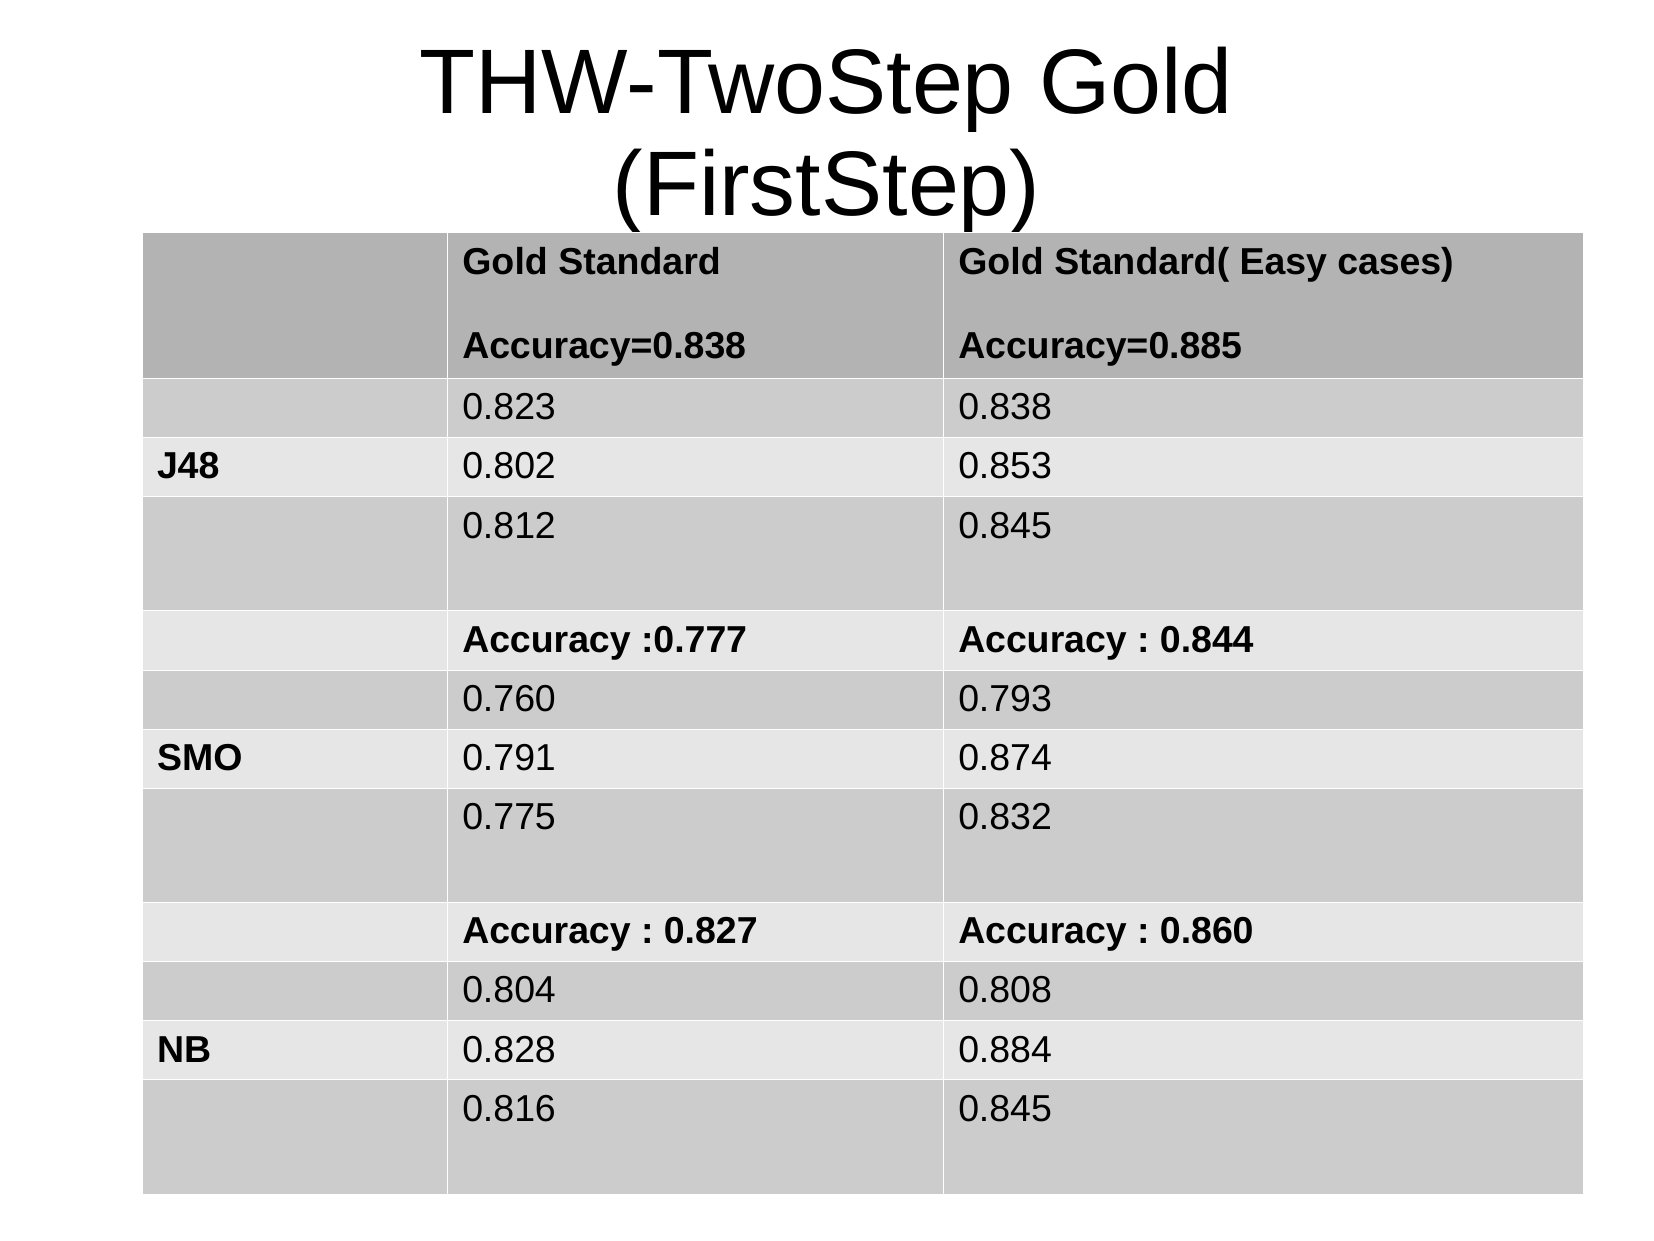

# THW-TwoStep Gold (FirstStep)
| | Gold Standard Accuracy=0.838 | Gold Standard( Easy cases) Accuracy=0.885 |
| --- | --- | --- |
| | 0.823 | 0.838 |
| J48 | 0.802 | 0.853 |
| | 0.812 | 0.845 |
| | Accuracy :0.777 | Accuracy : 0.844 |
| | 0.760 | 0.793 |
| SMO | 0.791 | 0.874 |
| | 0.775 | 0.832 |
| | Accuracy : 0.827 | Accuracy : 0.860 |
| | 0.804 | 0.808 |
| NB | 0.828 | 0.884 |
| | 0.816 | 0.845 |